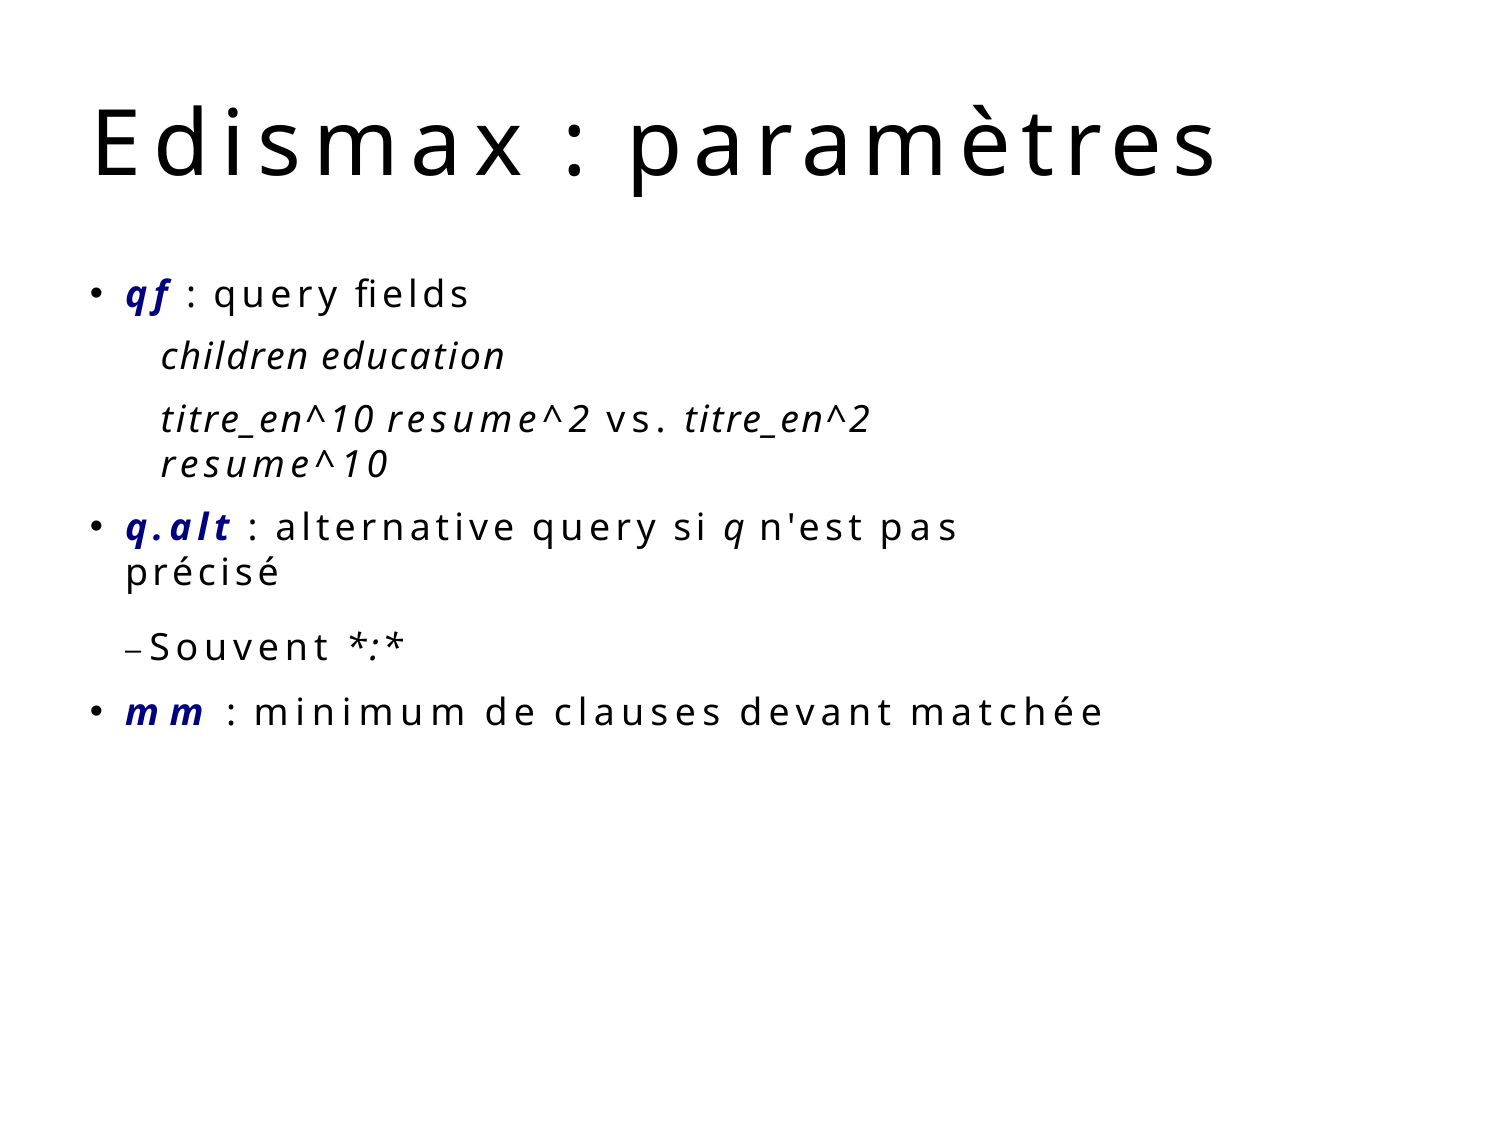

# Edismax : paramètres
qf : query fields
children education
titre_en^10 resume^2 vs. titre_en^2 resume^10
q.alt : alternative query si q n'est pas précisé
– Souvent *:*
mm : minimum de clauses devant matchée